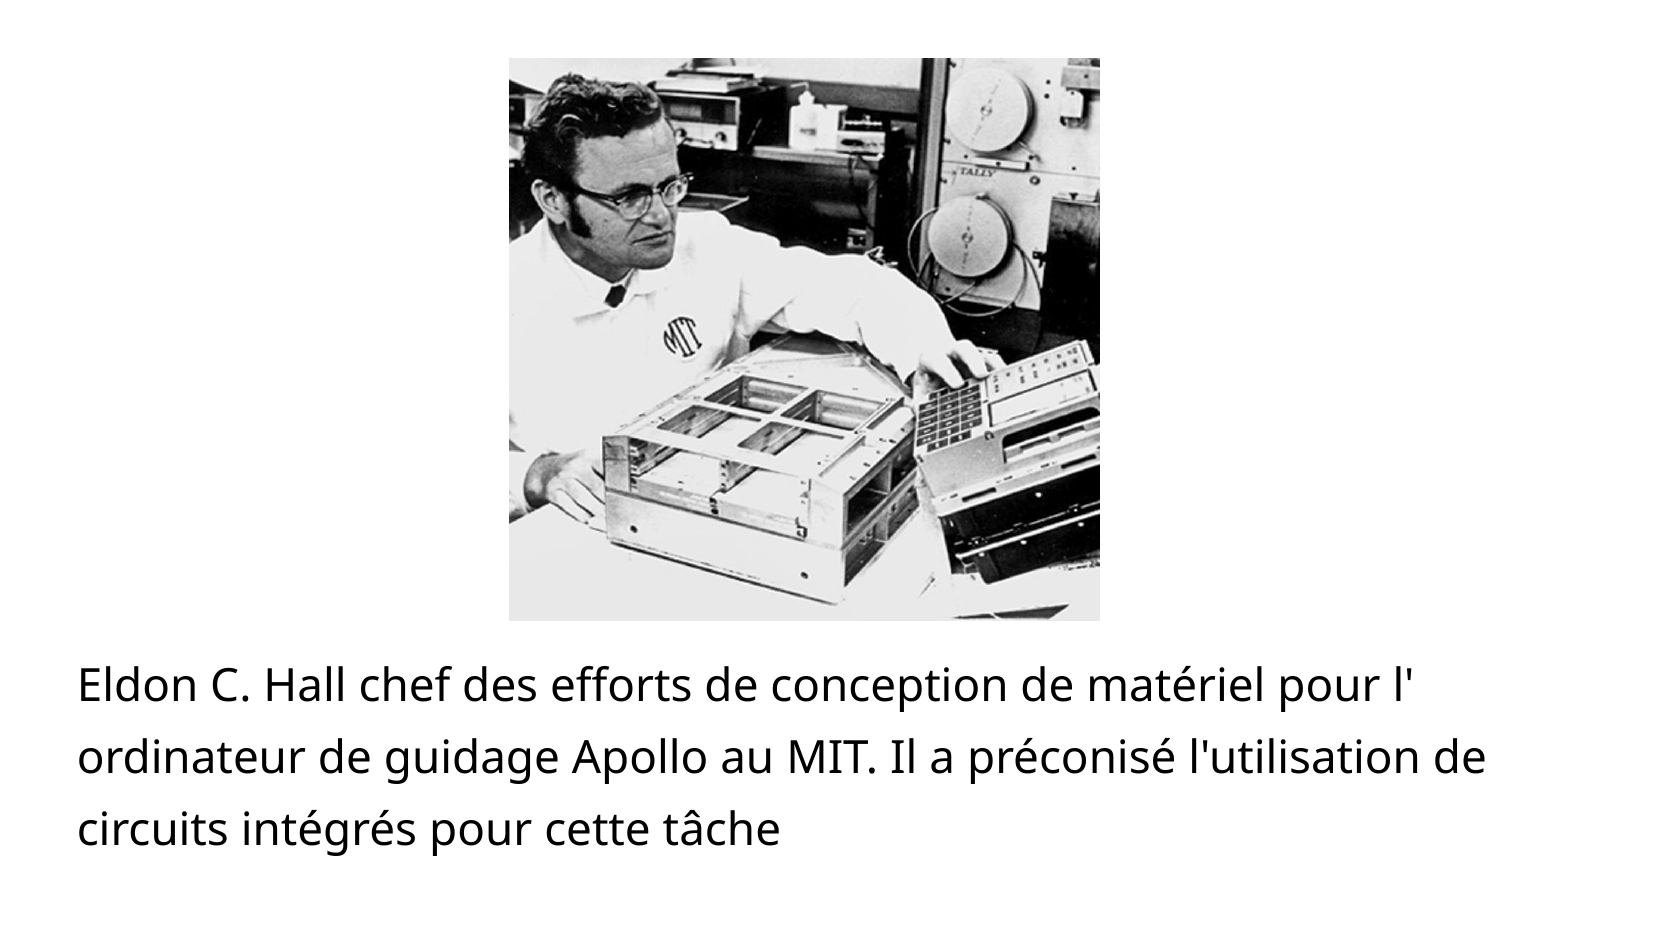

# Eldon C. Hall chef des efforts de conception de matériel pour l' ordinateur de guidage Apollo au MIT. Il a préconisé l'utilisation de circuits intégrés pour cette tâche